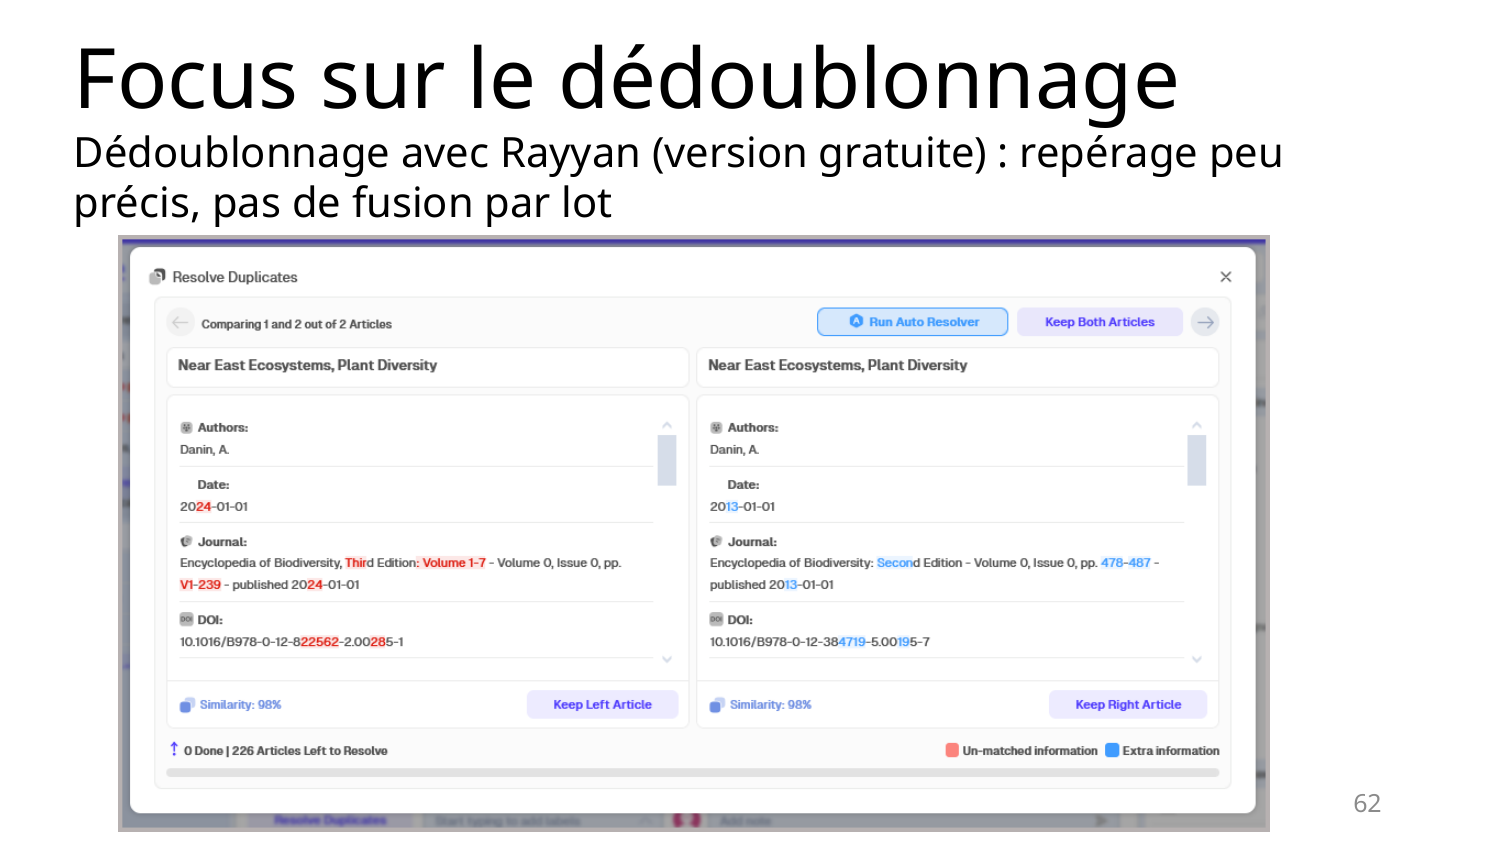

# Focus sur le dédoublonnage
Dédoublonnage avec Rayyan (version gratuite) : repérage peu précis, pas de fusion par lot
62